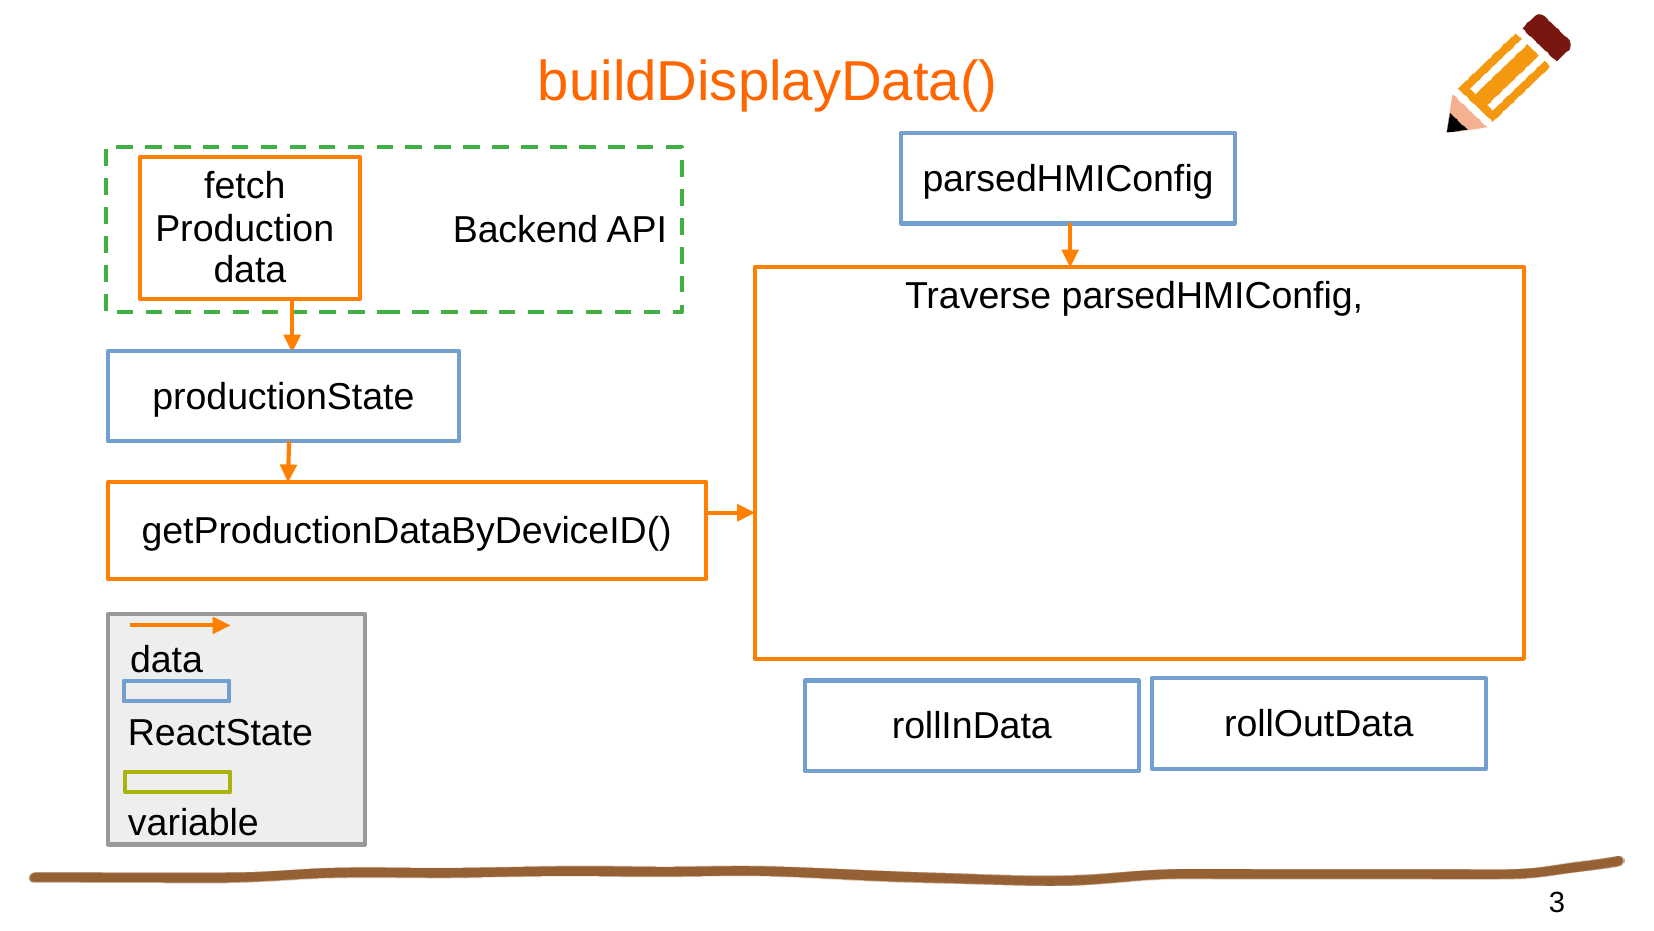

# buildDisplayData()
parsedHMIConfig
Backend API
fetch
Production
data
Traverse parsedHMIConfig,
productionState
getProductionDataByDeviceID()
data
ReactState
variable
rollOutData
rollInData
3